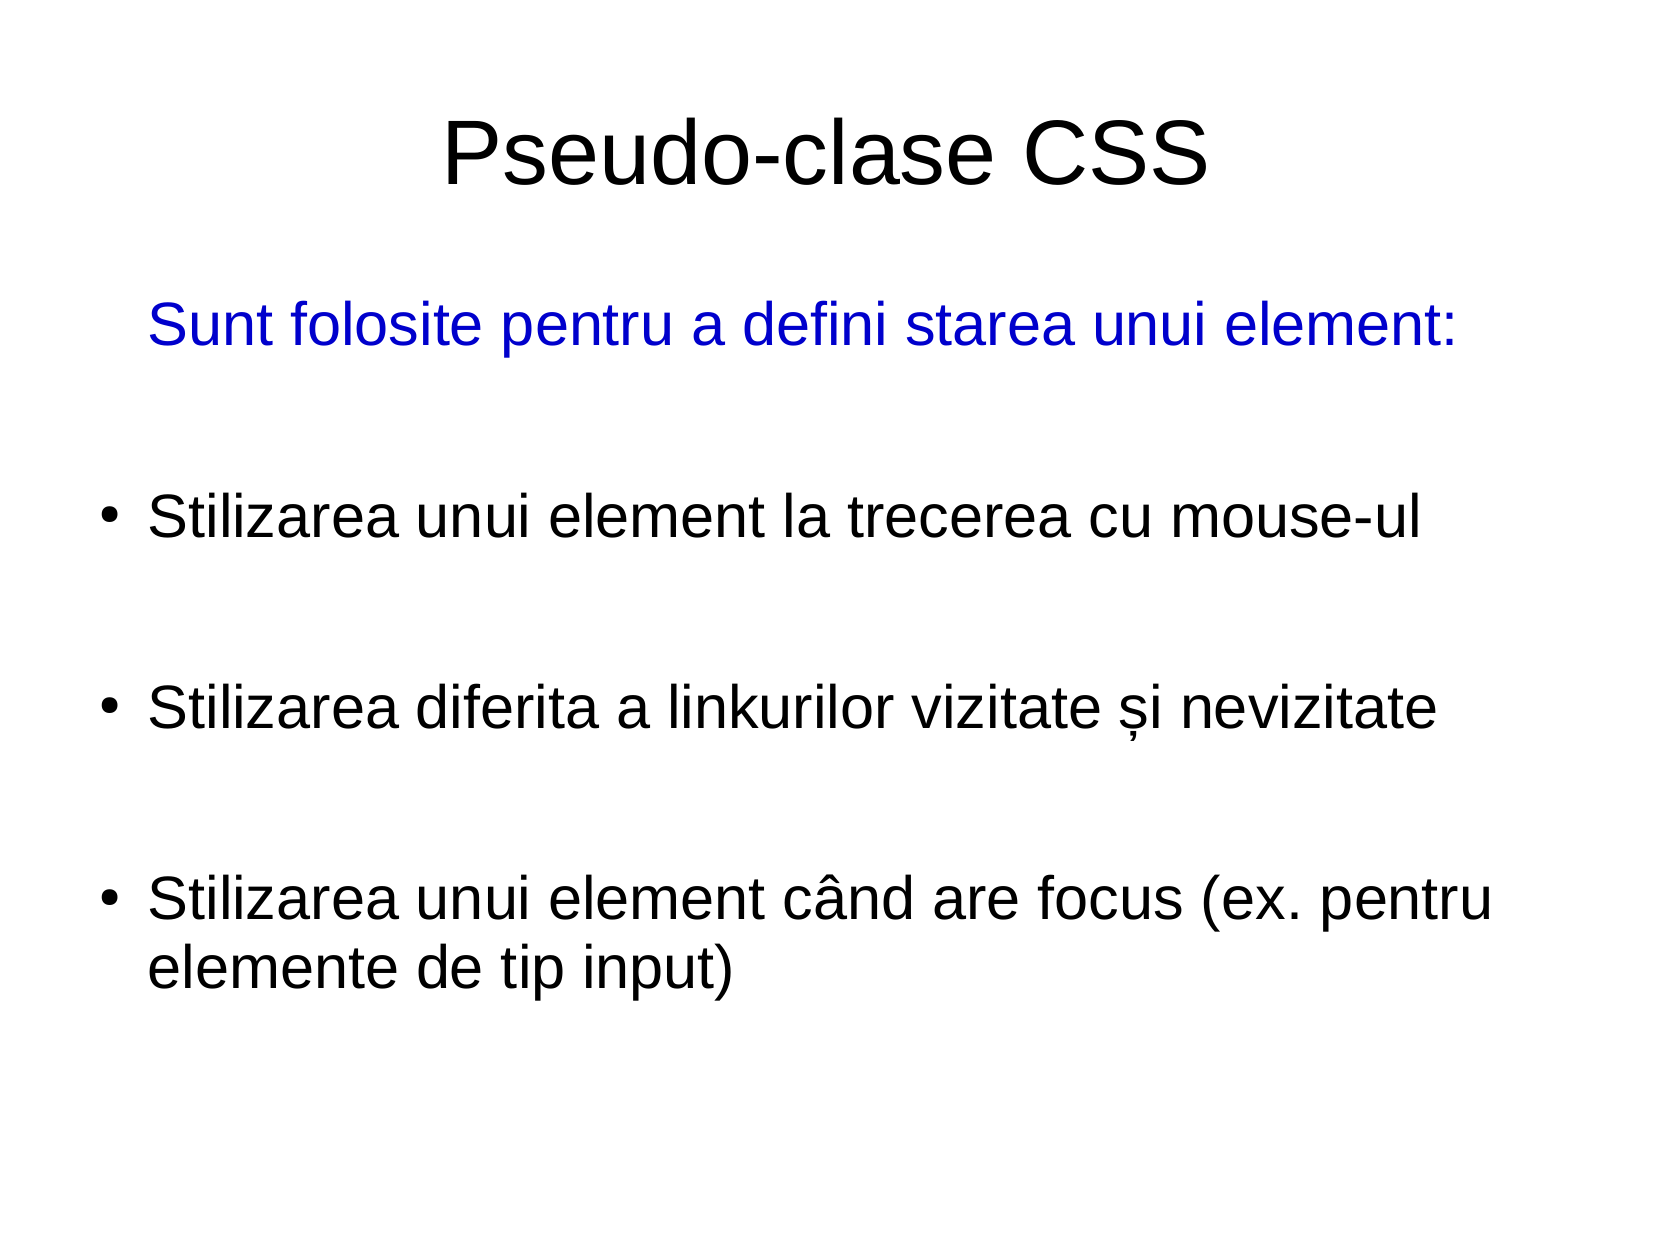

# Pseudo-clase CSS
Sunt folosite pentru a defini starea unui element:
Stilizarea unui element la trecerea cu mouse-ul
Stilizarea diferita a linkurilor vizitate și nevizitate
Stilizarea unui element când are focus (ex. pentru elemente de tip input)